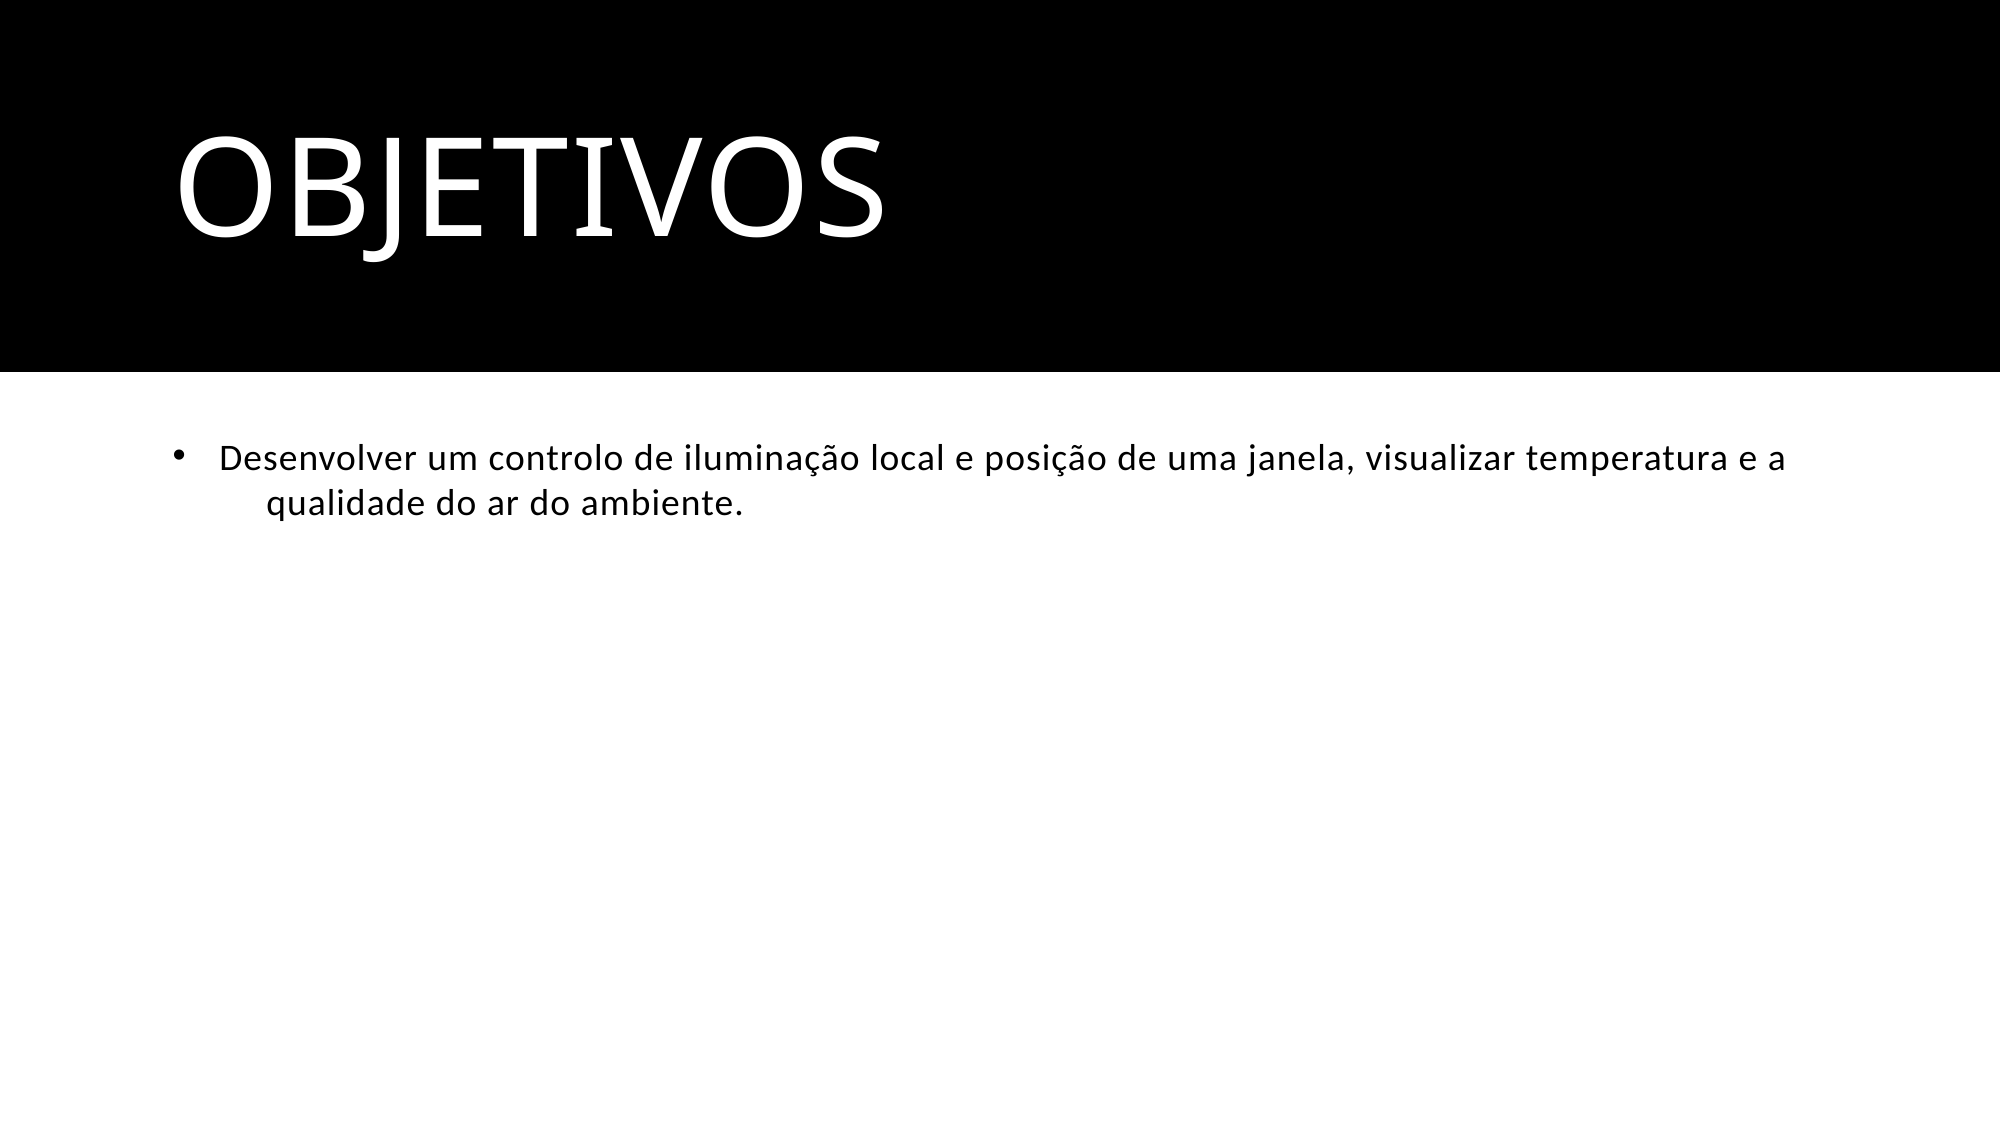

# Objetivos
Desenvolver um controlo de iluminação local e posição de uma janela, visualizar temperatura e a qualidade do ar do ambiente.